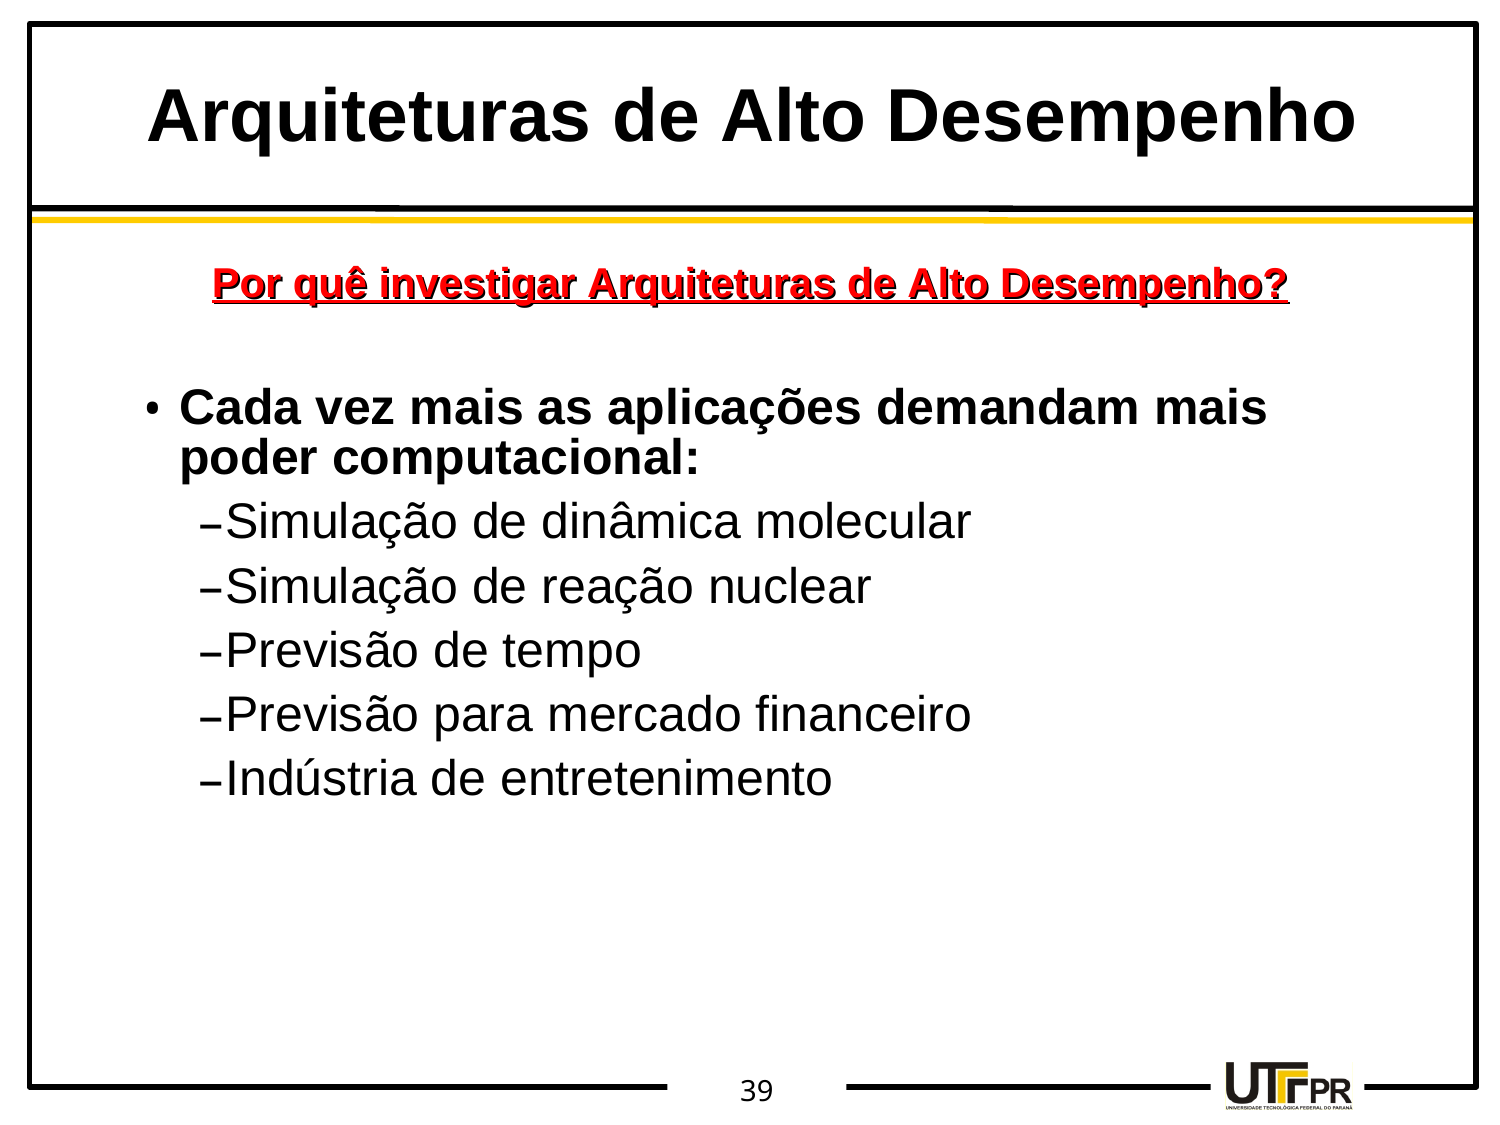

# Arquiteturas de Alto Desempenho
Por quê investigar Arquiteturas de Alto Desempenho?
Cada vez mais as aplicações demandam mais poder computacional:
Simulação de dinâmica molecular
Simulação de reação nuclear
Previsão de tempo
Previsão para mercado financeiro
Indústria de entretenimento